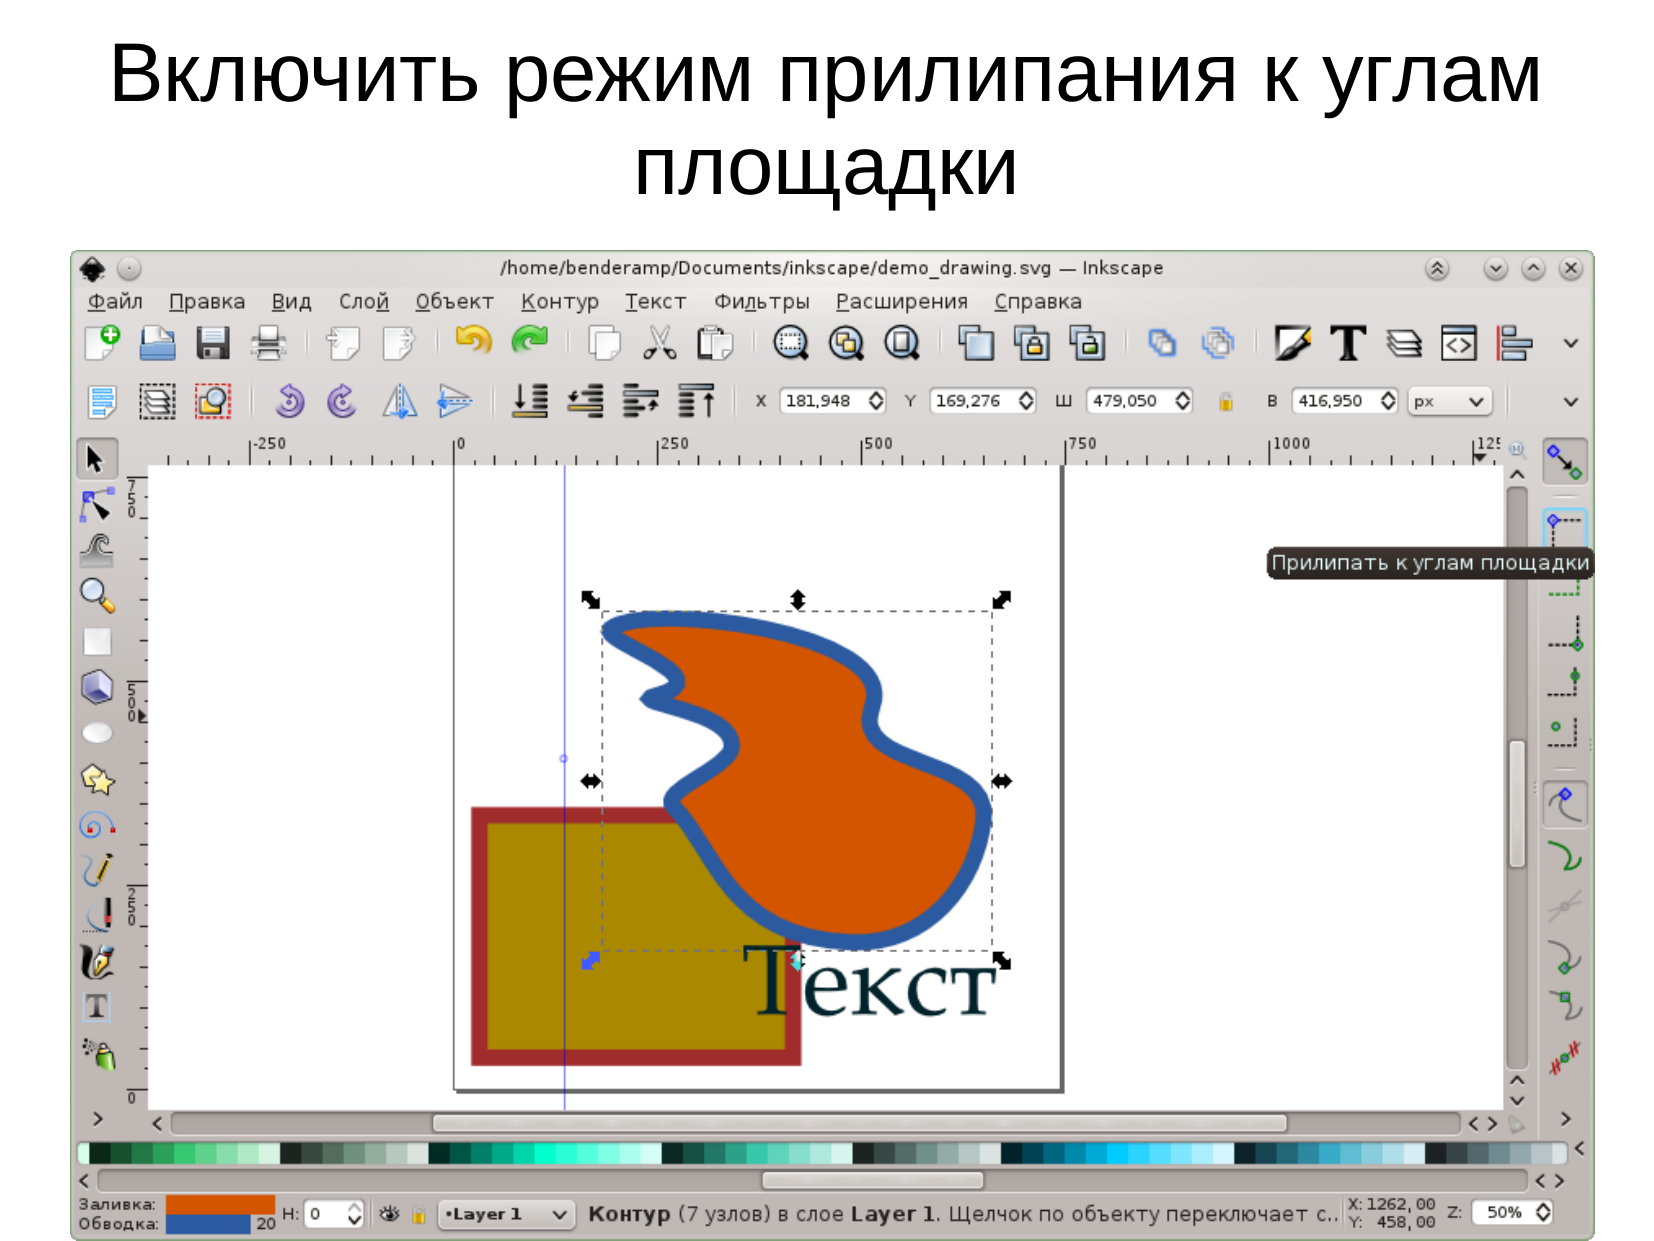

# Включить режим прилипания к углам площадки